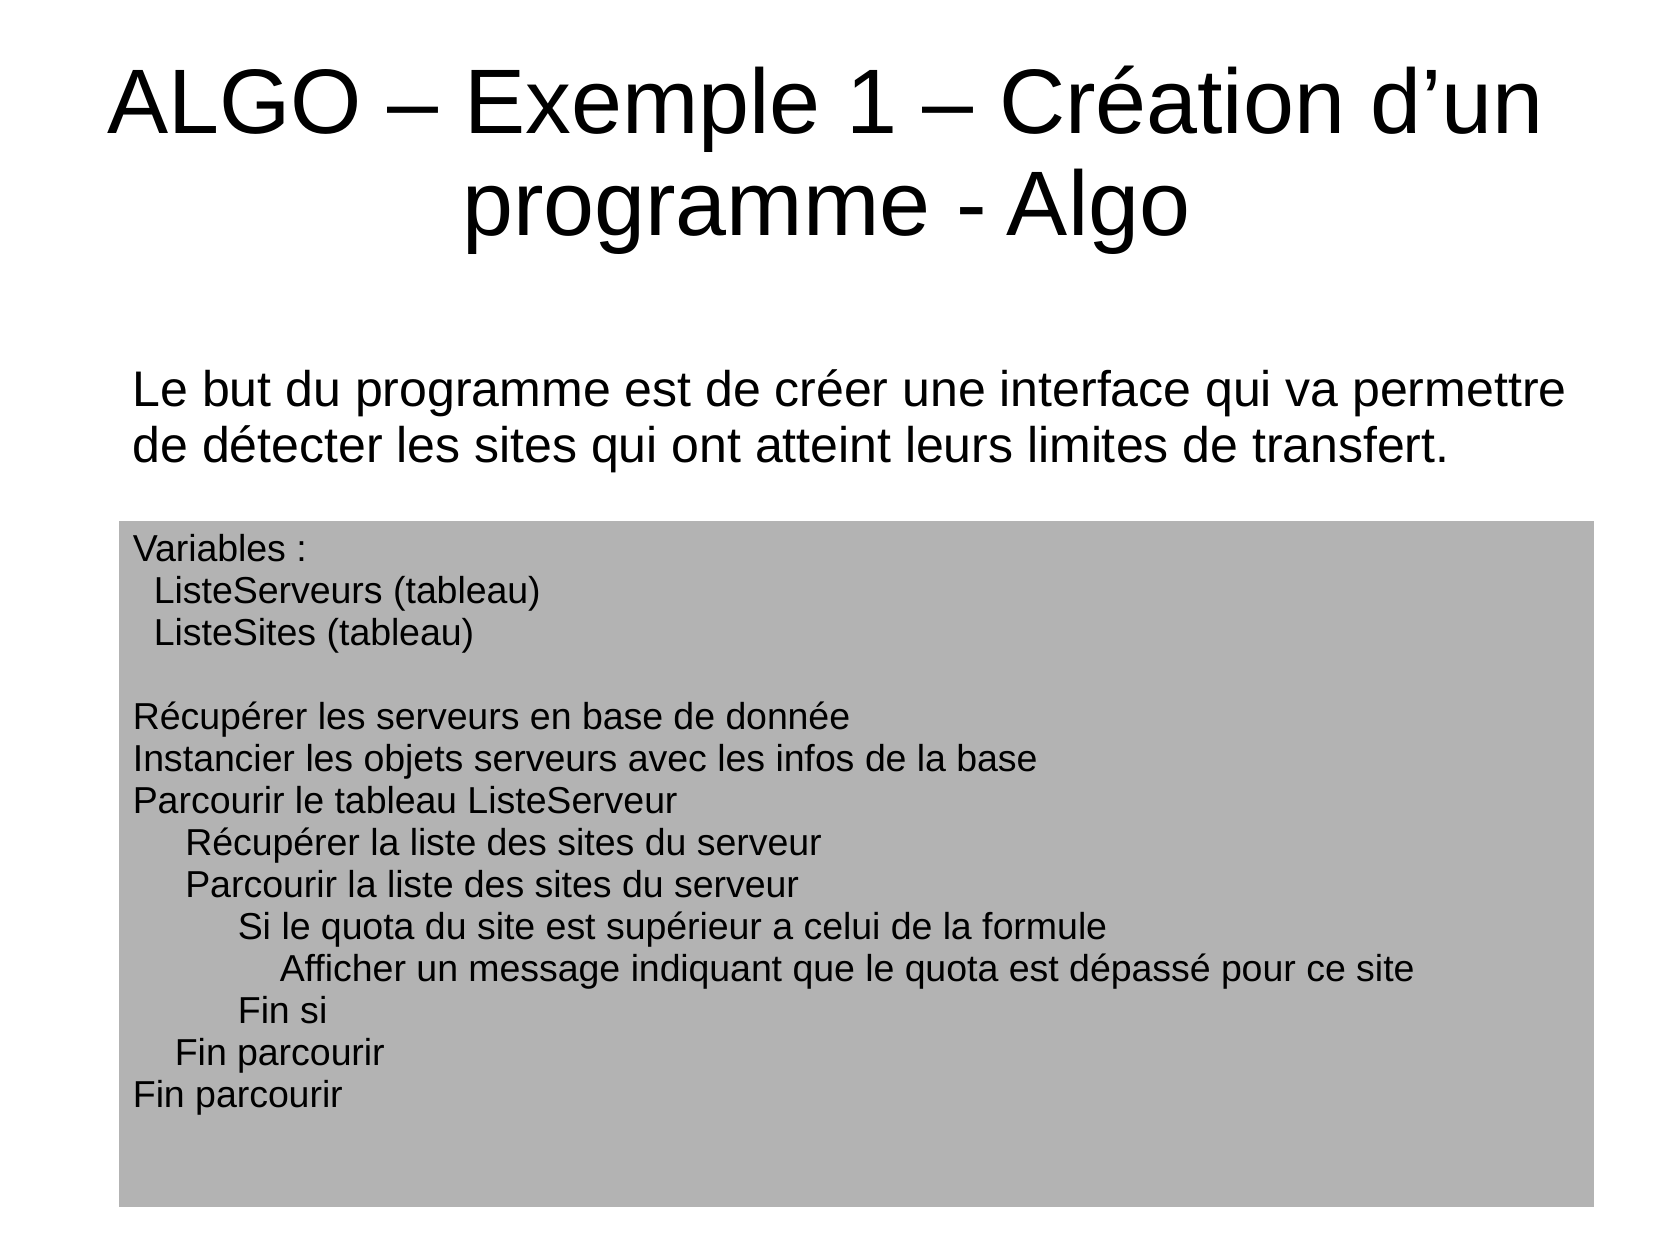

# ALGO – Exemple 1 – Création d’un programme - Algo
Le but du programme est de créer une interface qui va permettre
de détecter les sites qui ont atteint leurs limites de transfert.
| Variables : ListeServeurs (tableau) ListeSites (tableau) Récupérer les serveurs en base de donnée Instancier les objets serveurs avec les infos de la base Parcourir le tableau ListeServeur Récupérer la liste des sites du serveur Parcourir la liste des sites du serveur Si le quota du site est supérieur a celui de la formule Afficher un message indiquant que le quota est dépassé pour ce site Fin si Fin parcourir Fin parcourir |
| --- |